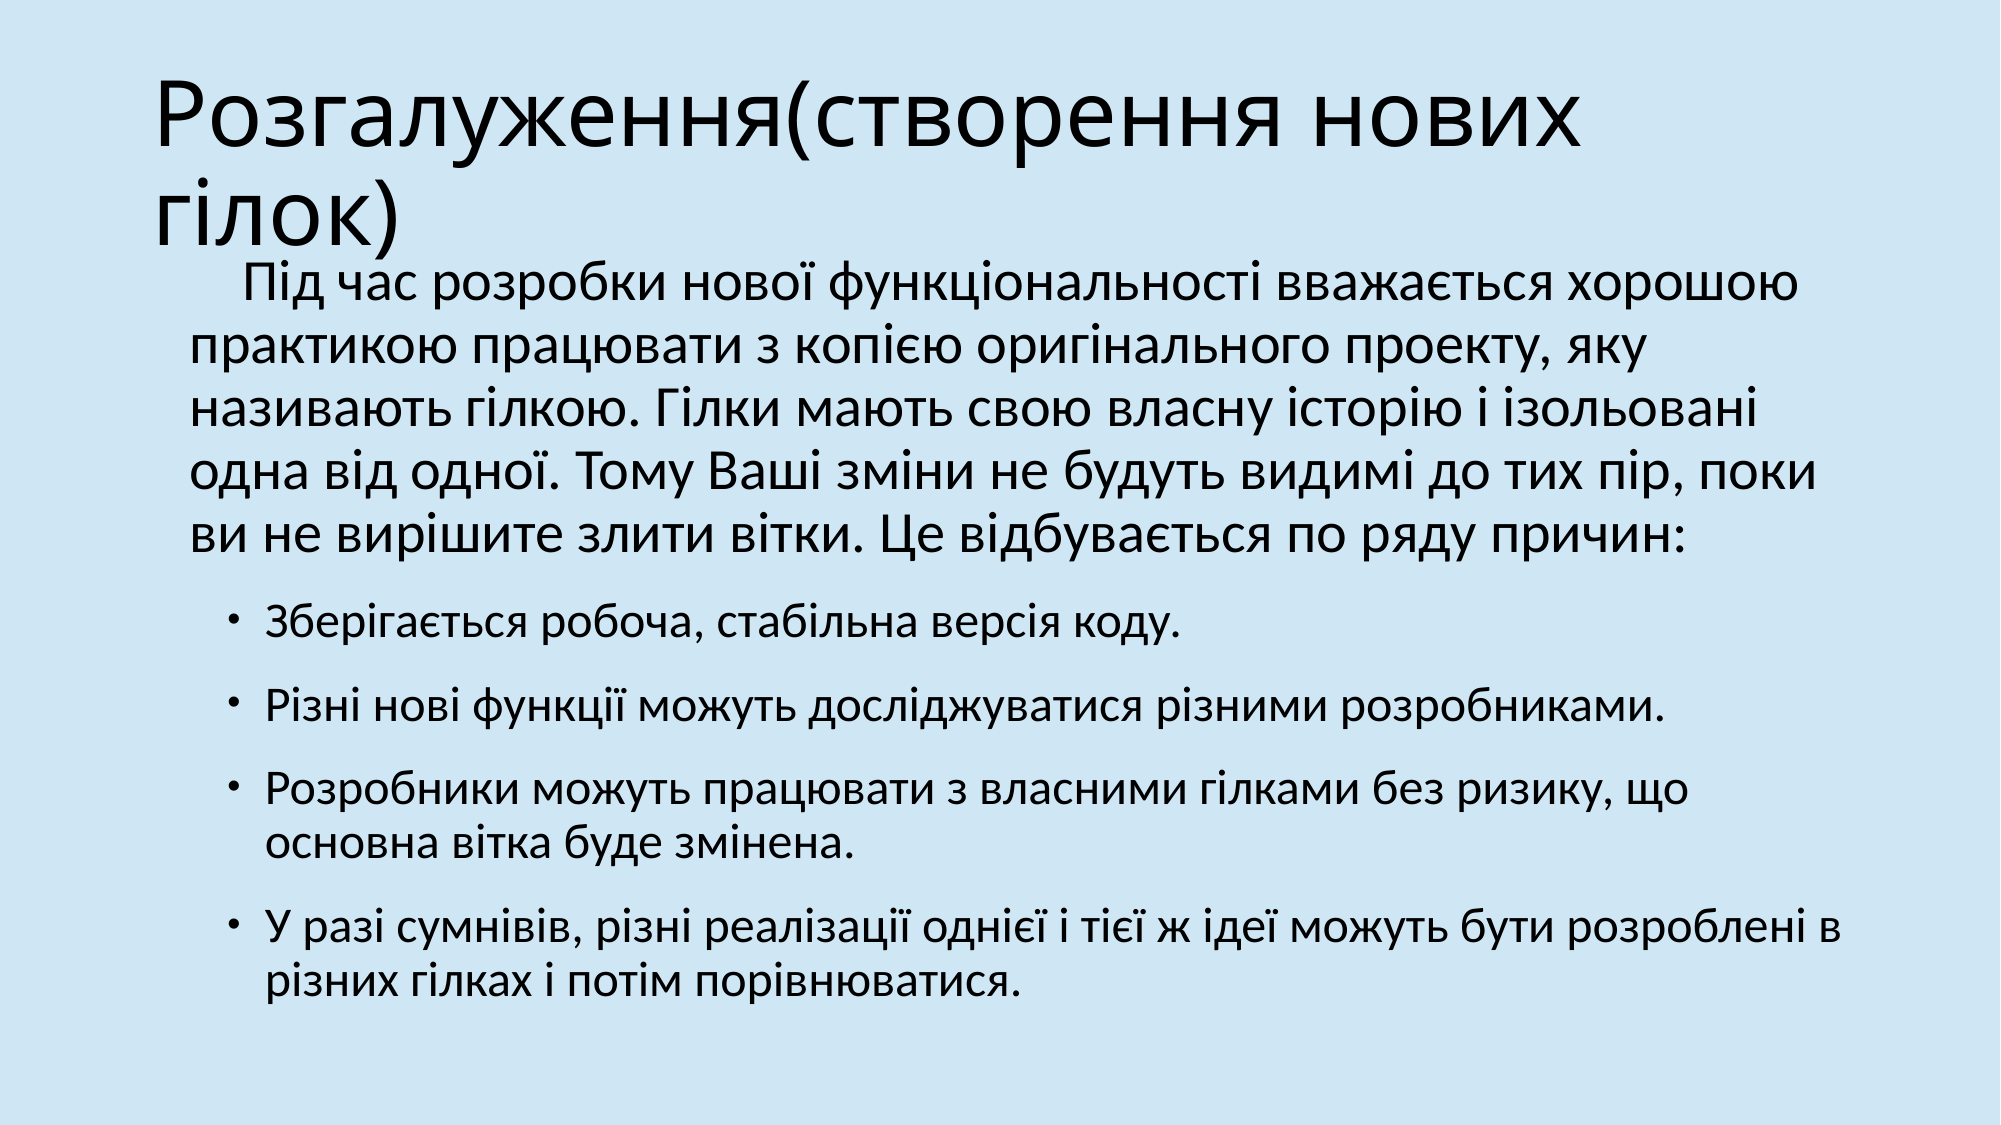

# Розгалуження(створення нових гілок)
 Під час розробки нової функціональності вважається хорошою практикою працювати з копією оригінального проекту, яку називають гілкою. Гілки мають свою власну історію і ізольовані одна від одної. Тому Ваші зміни не будуть видимі до тих пір, поки ви не вирішите злити вітки. Це відбувається по ряду причин:
Зберігається робоча, стабільна версія коду.
Різні нові функції можуть досліджуватися різними розробниками.
Розробники можуть працювати з власними гілками без ризику, що основна вітка буде змінена.
У разі сумнівів, різні реалізації однієї і тієї ж ідеї можуть бути розроблені в різних гілках і потім порівнюватися.